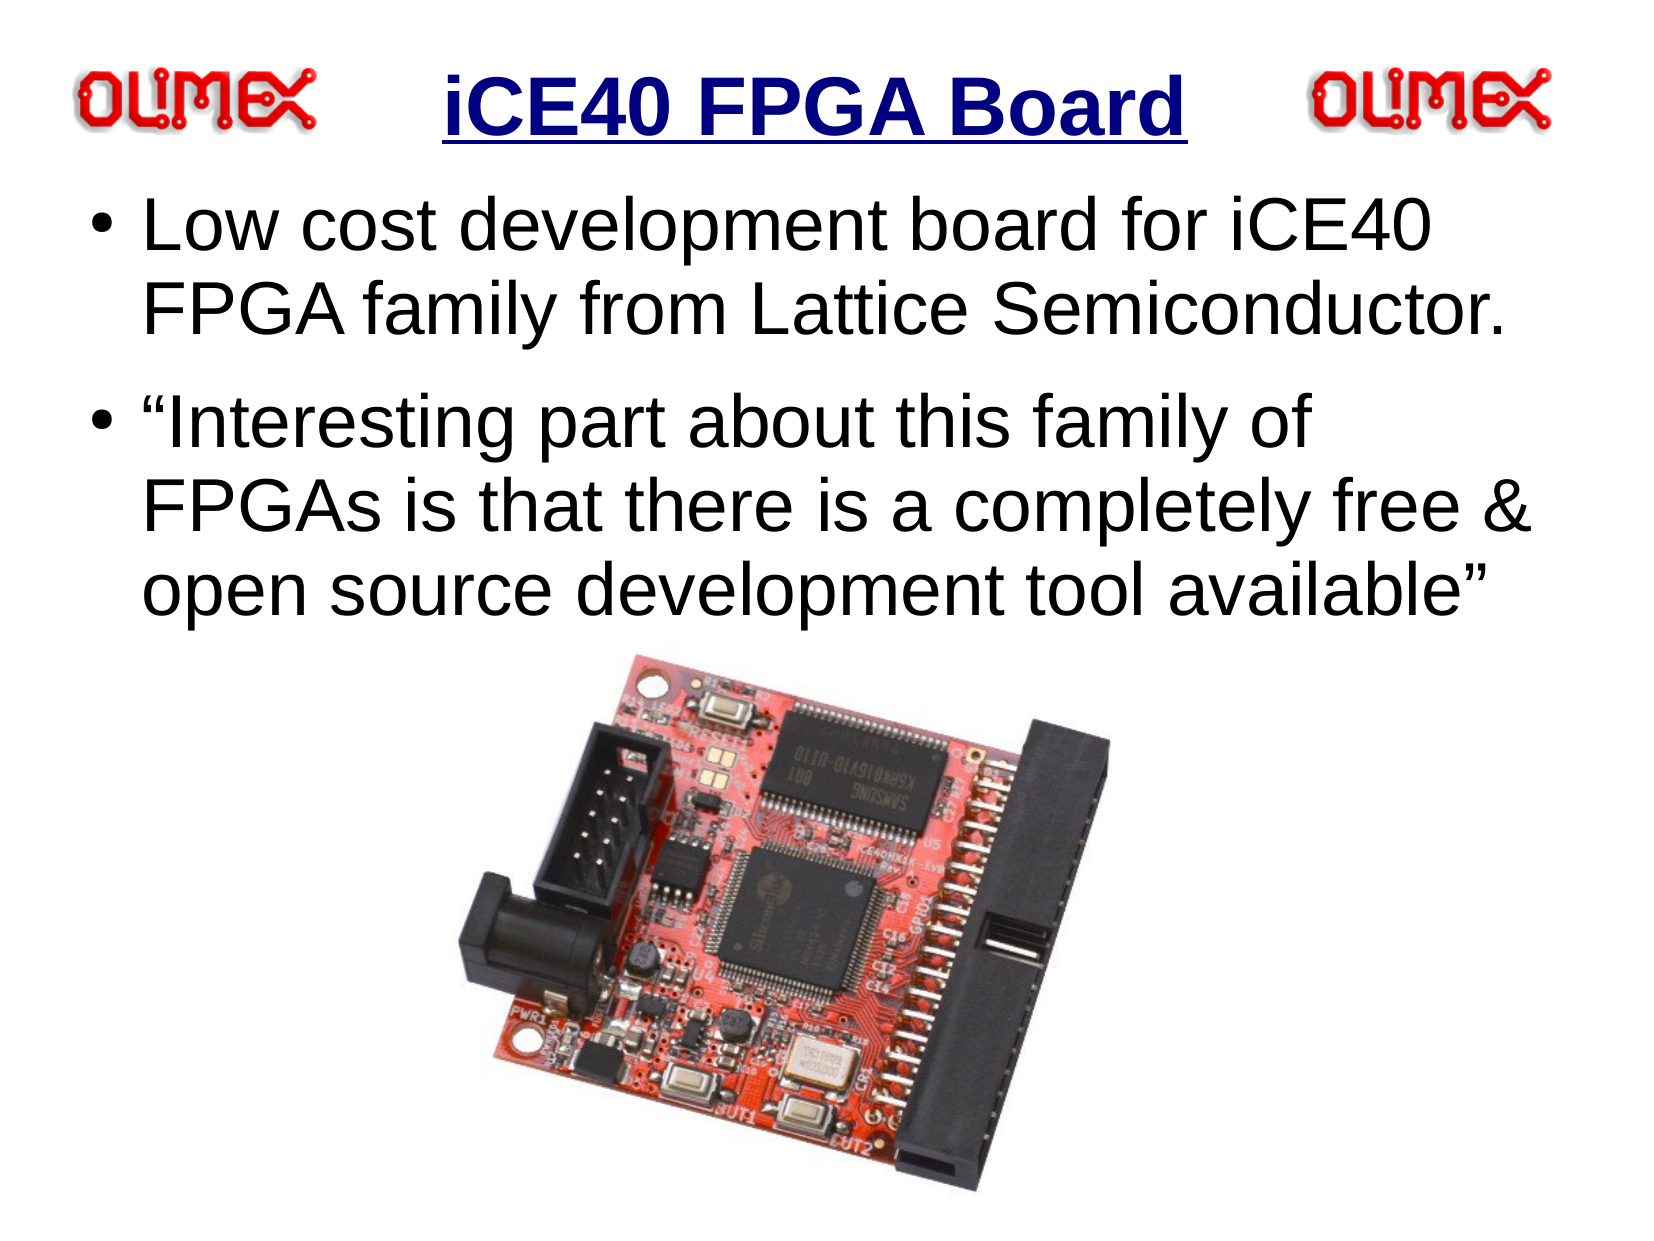

# iCE40 FPGA Board
Low cost development board for iCE40 FPGA family from Lattice Semiconductor.
“Interesting part about this family of FPGAs is that there is a completely free & open source development tool available”